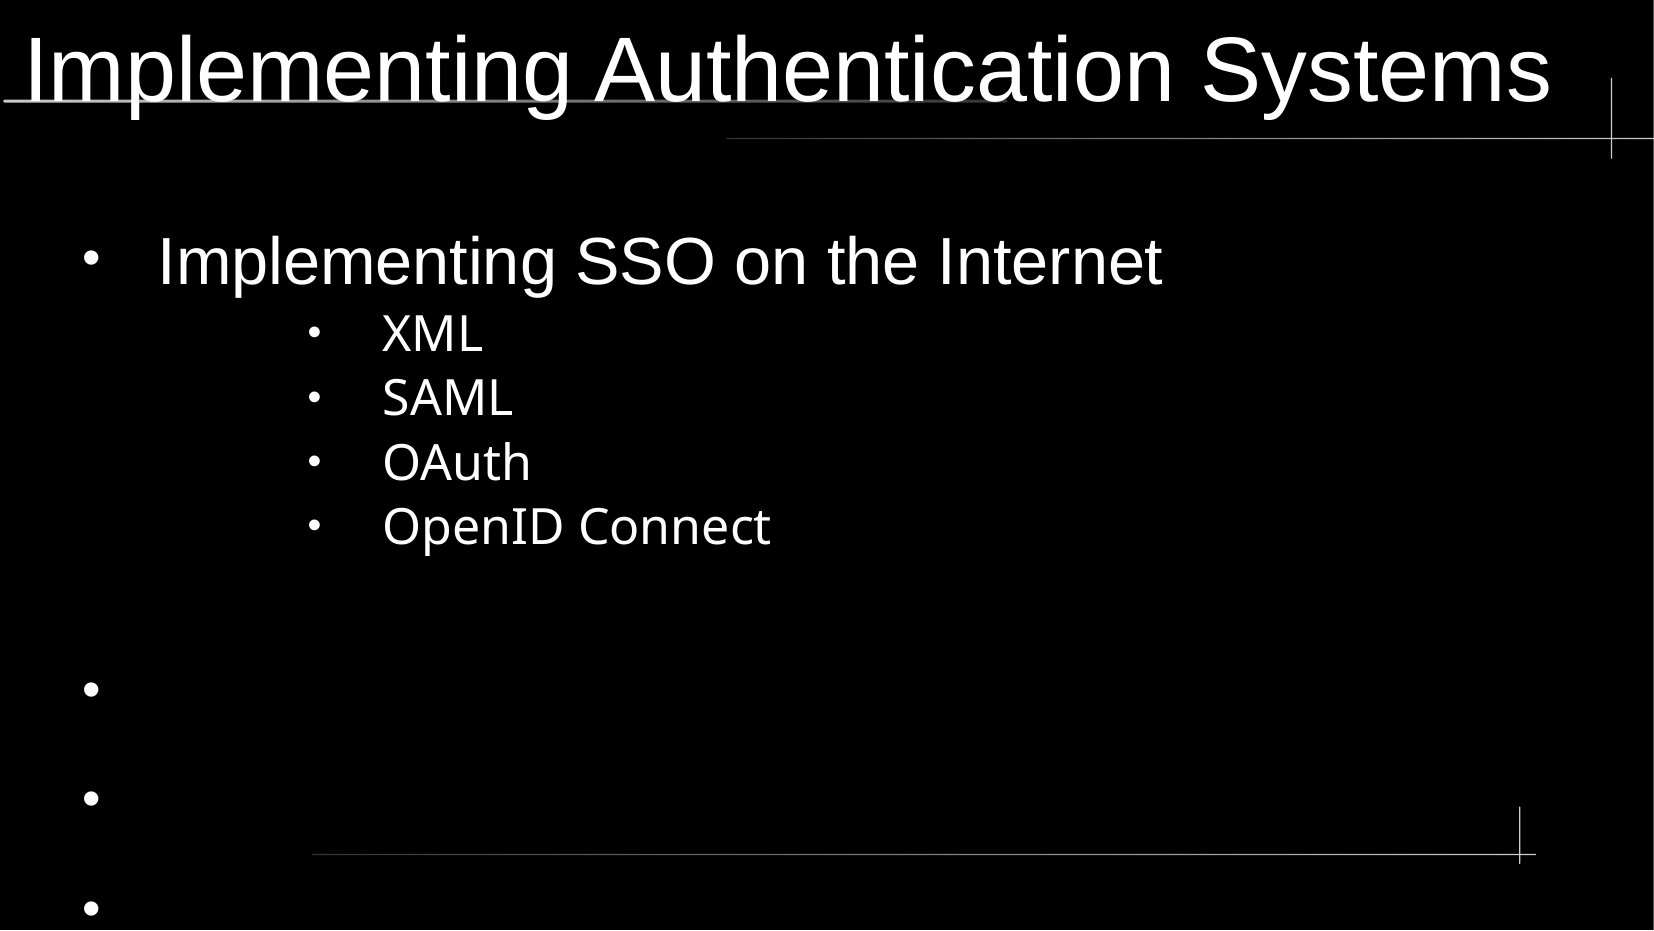

# Implementing Authentication Systems
Implementing SSO on the Internet
XML
SAML
OAuth
OpenID Connect